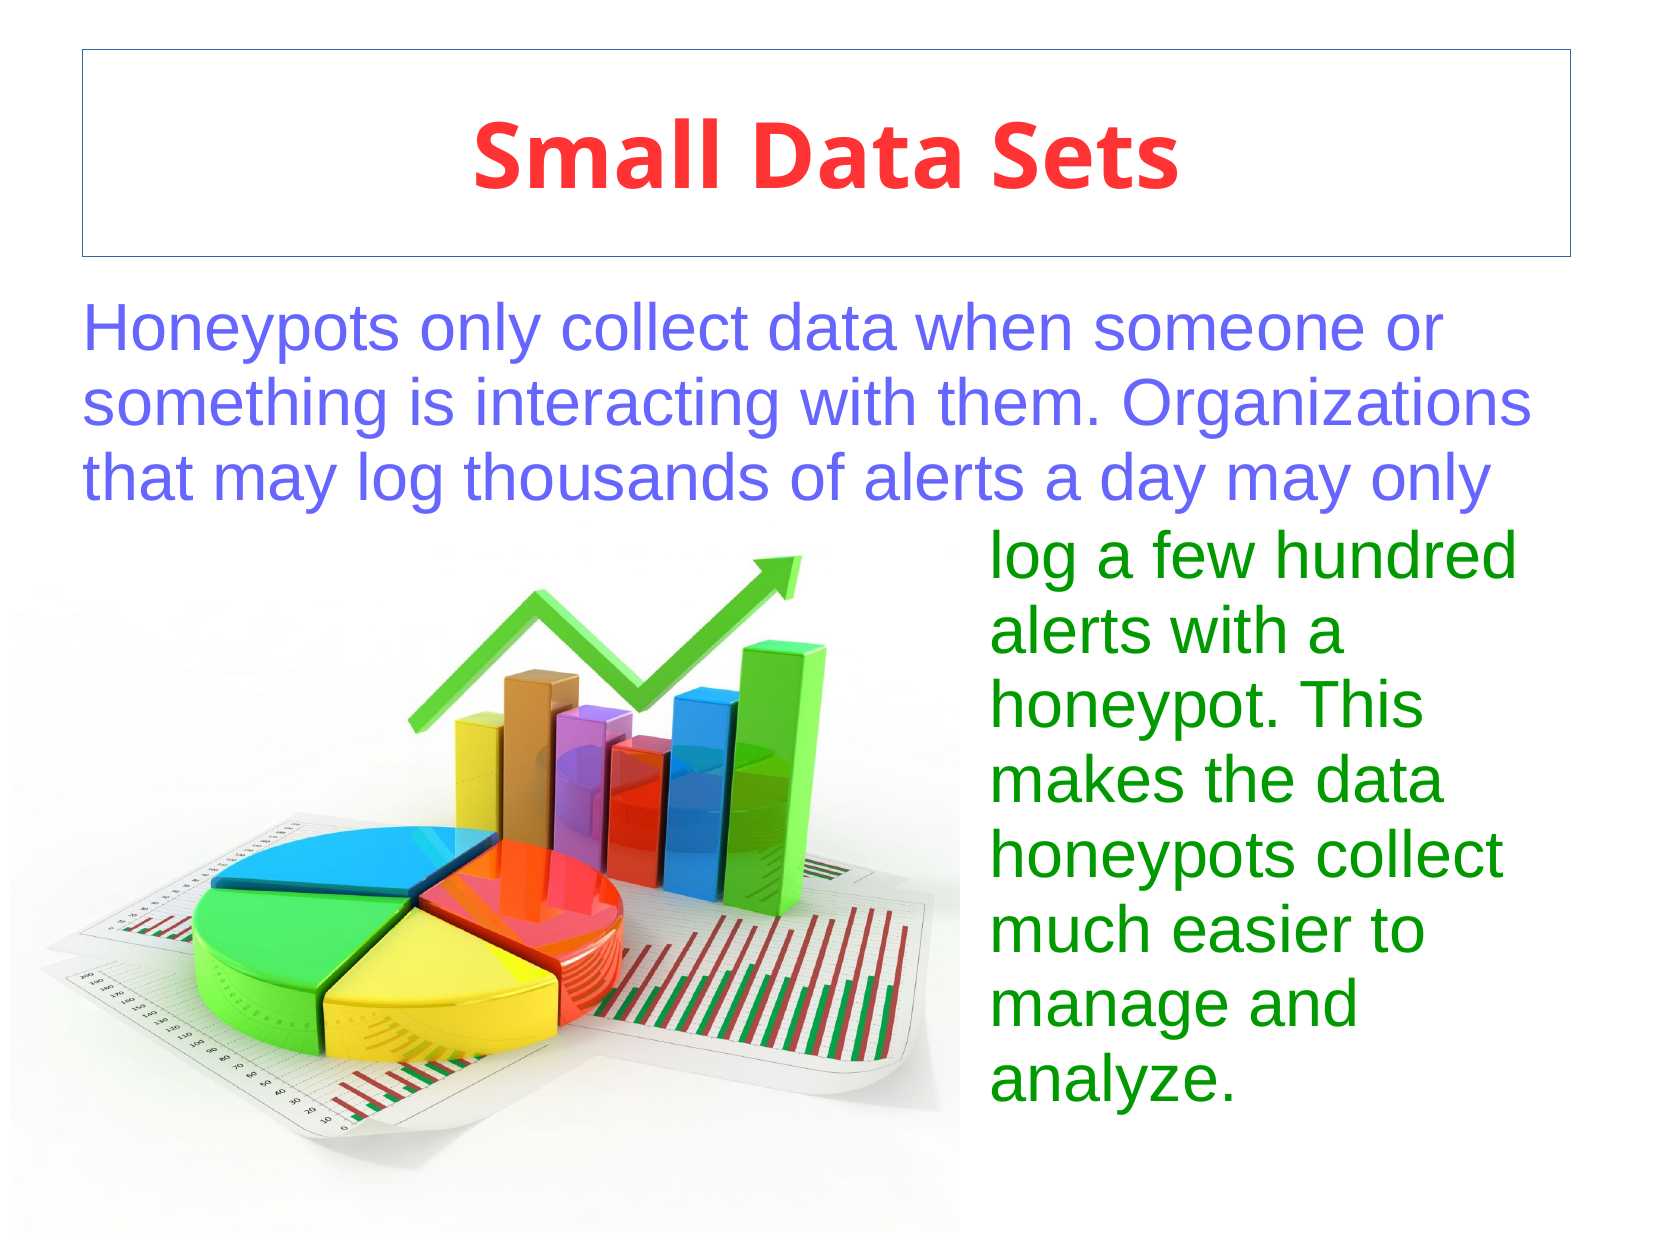

# Small Data Sets
Honeypots only collect data when someone or something is interacting with them. Organizations that may log thousands of alerts a day may only
log a few hundred alerts with a honeypot. This makes the data honeypots collect much easier to manage and analyze.